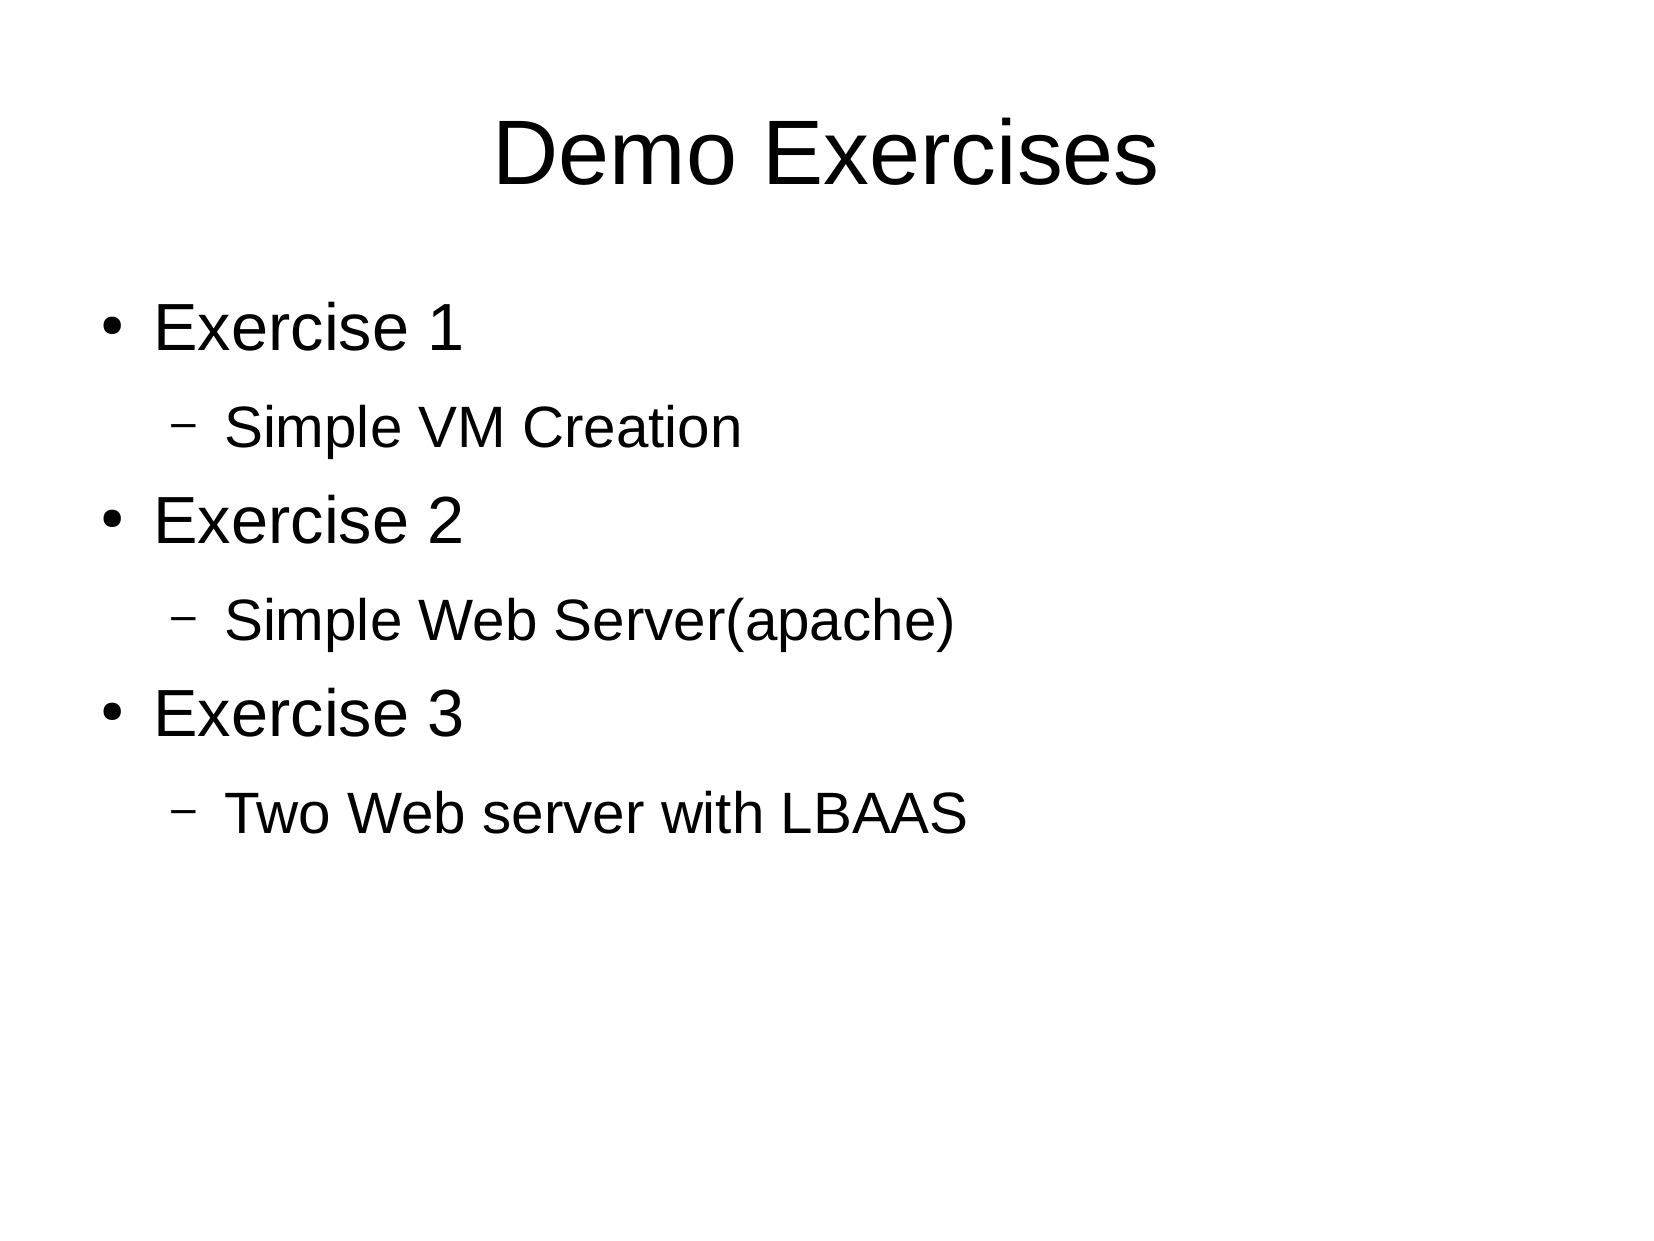

# Demo Exercises
Exercise 1
Simple VM Creation
Exercise 2
Simple Web Server(apache)
Exercise 3
Two Web server with LBAAS